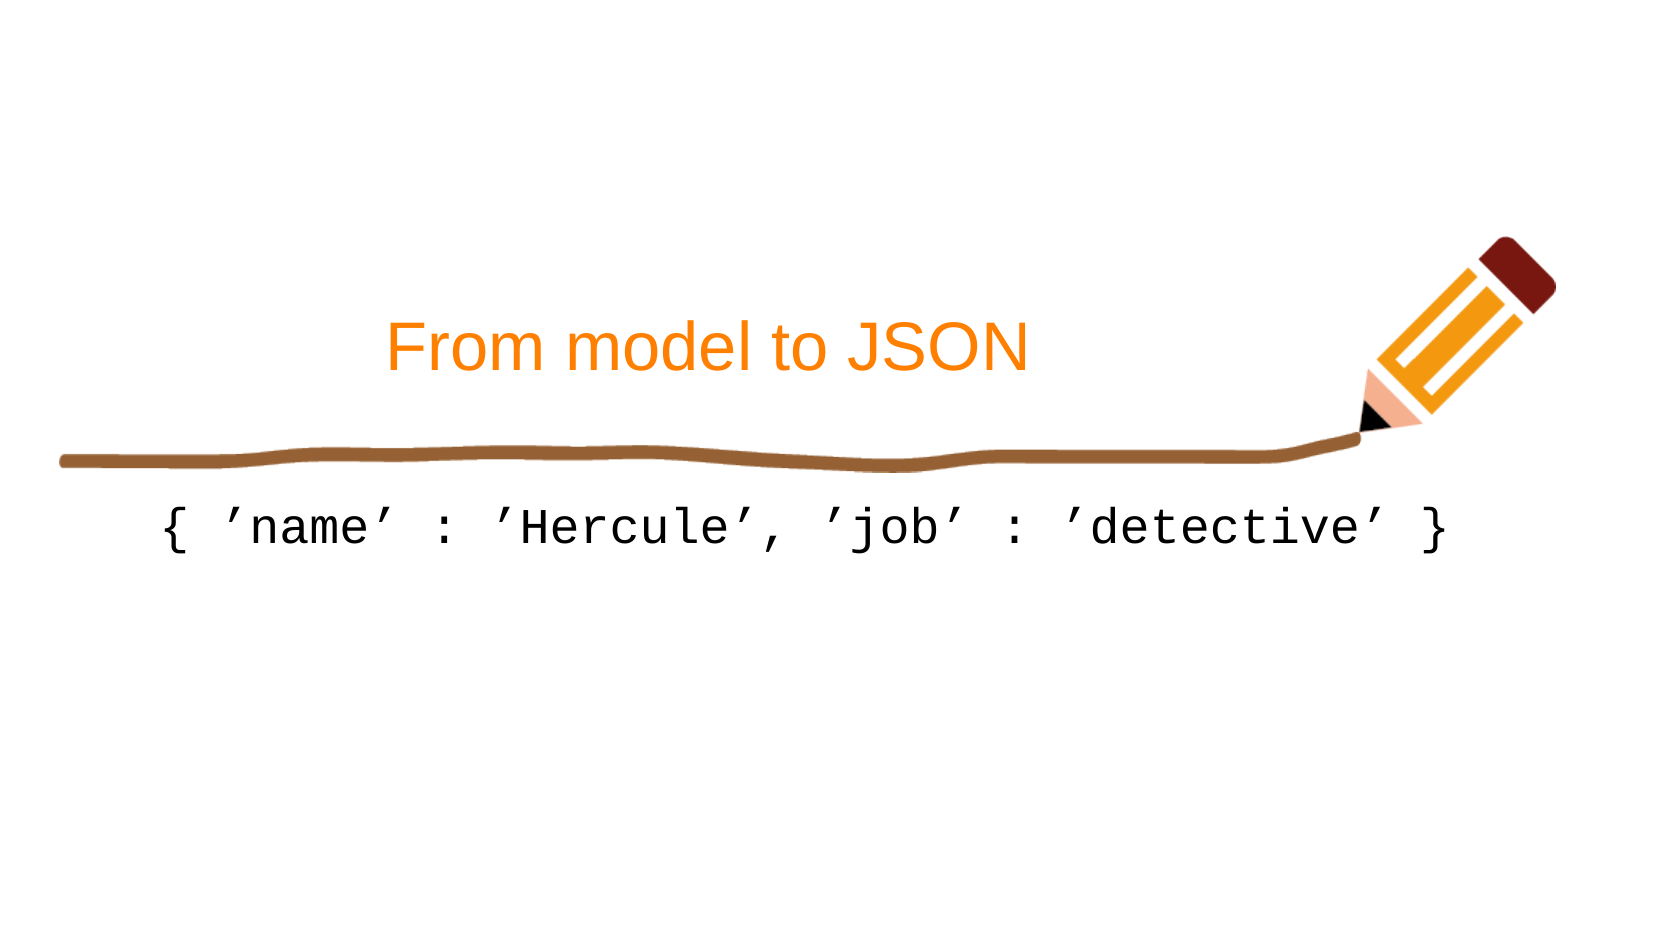

# From model to JSON
{ ’name’ : ’Hercule’, ’job’ : ’detective’ }